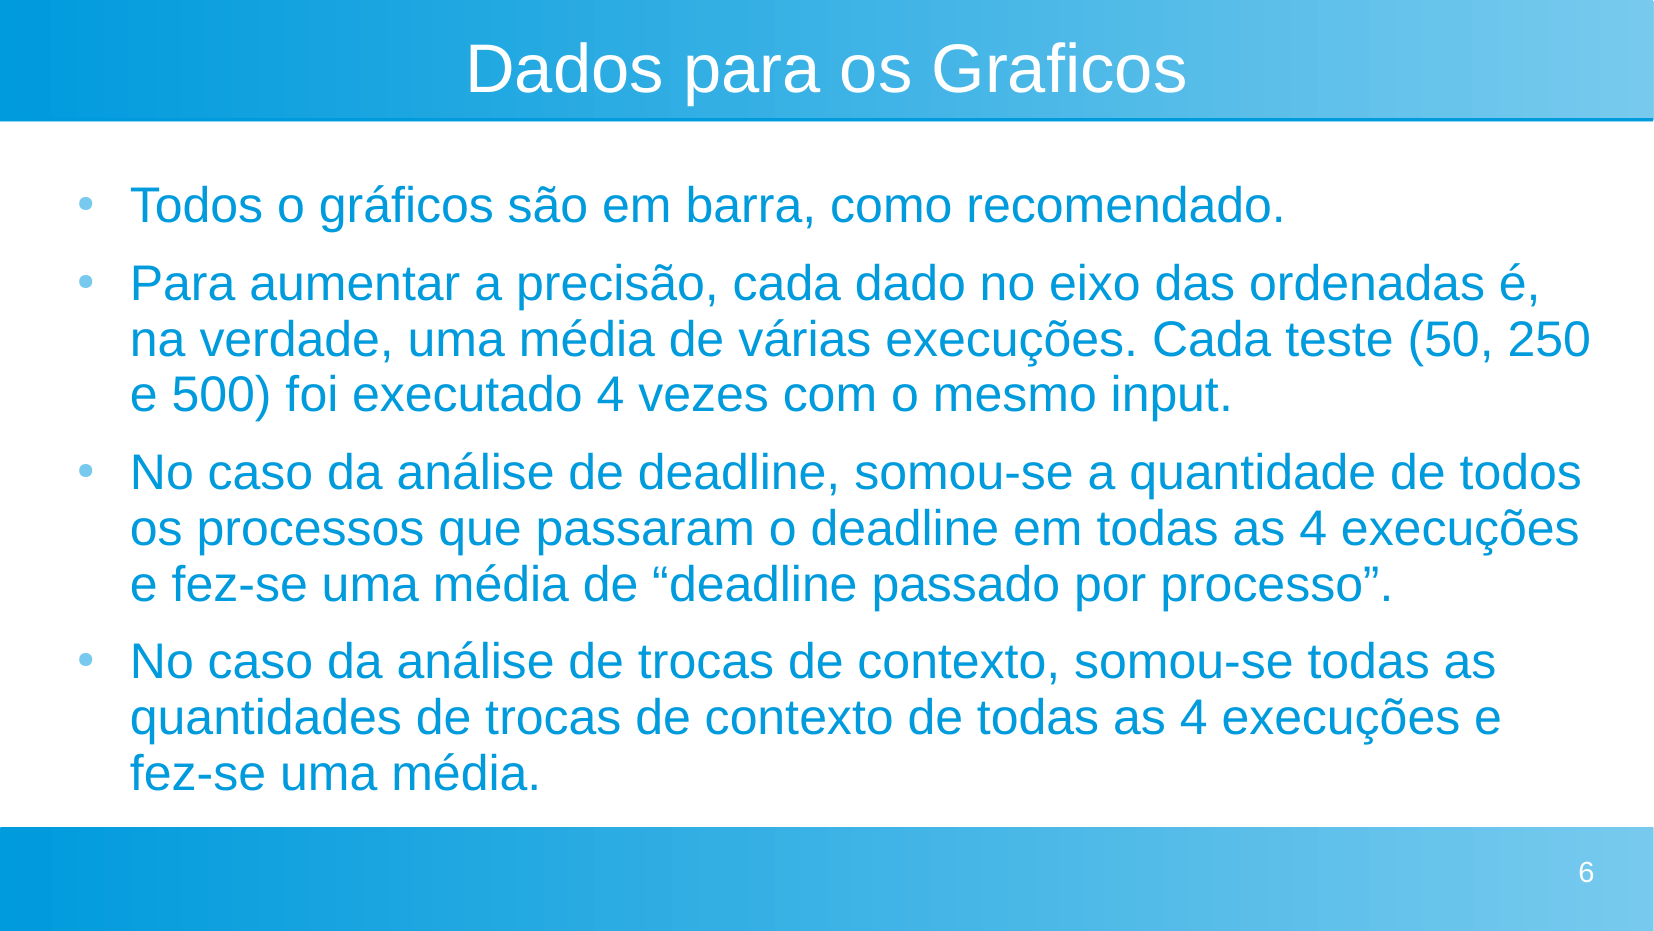

# Dados para os Graficos
Todos o gráficos são em barra, como recomendado.
Para aumentar a precisão, cada dado no eixo das ordenadas é, na verdade, uma média de várias execuções. Cada teste (50, 250 e 500) foi executado 4 vezes com o mesmo input.
No caso da análise de deadline, somou-se a quantidade de todos os processos que passaram o deadline em todas as 4 execuções e fez-se uma média de “deadline passado por processo”.
No caso da análise de trocas de contexto, somou-se todas as quantidades de trocas de contexto de todas as 4 execuções e fez-se uma média.
6